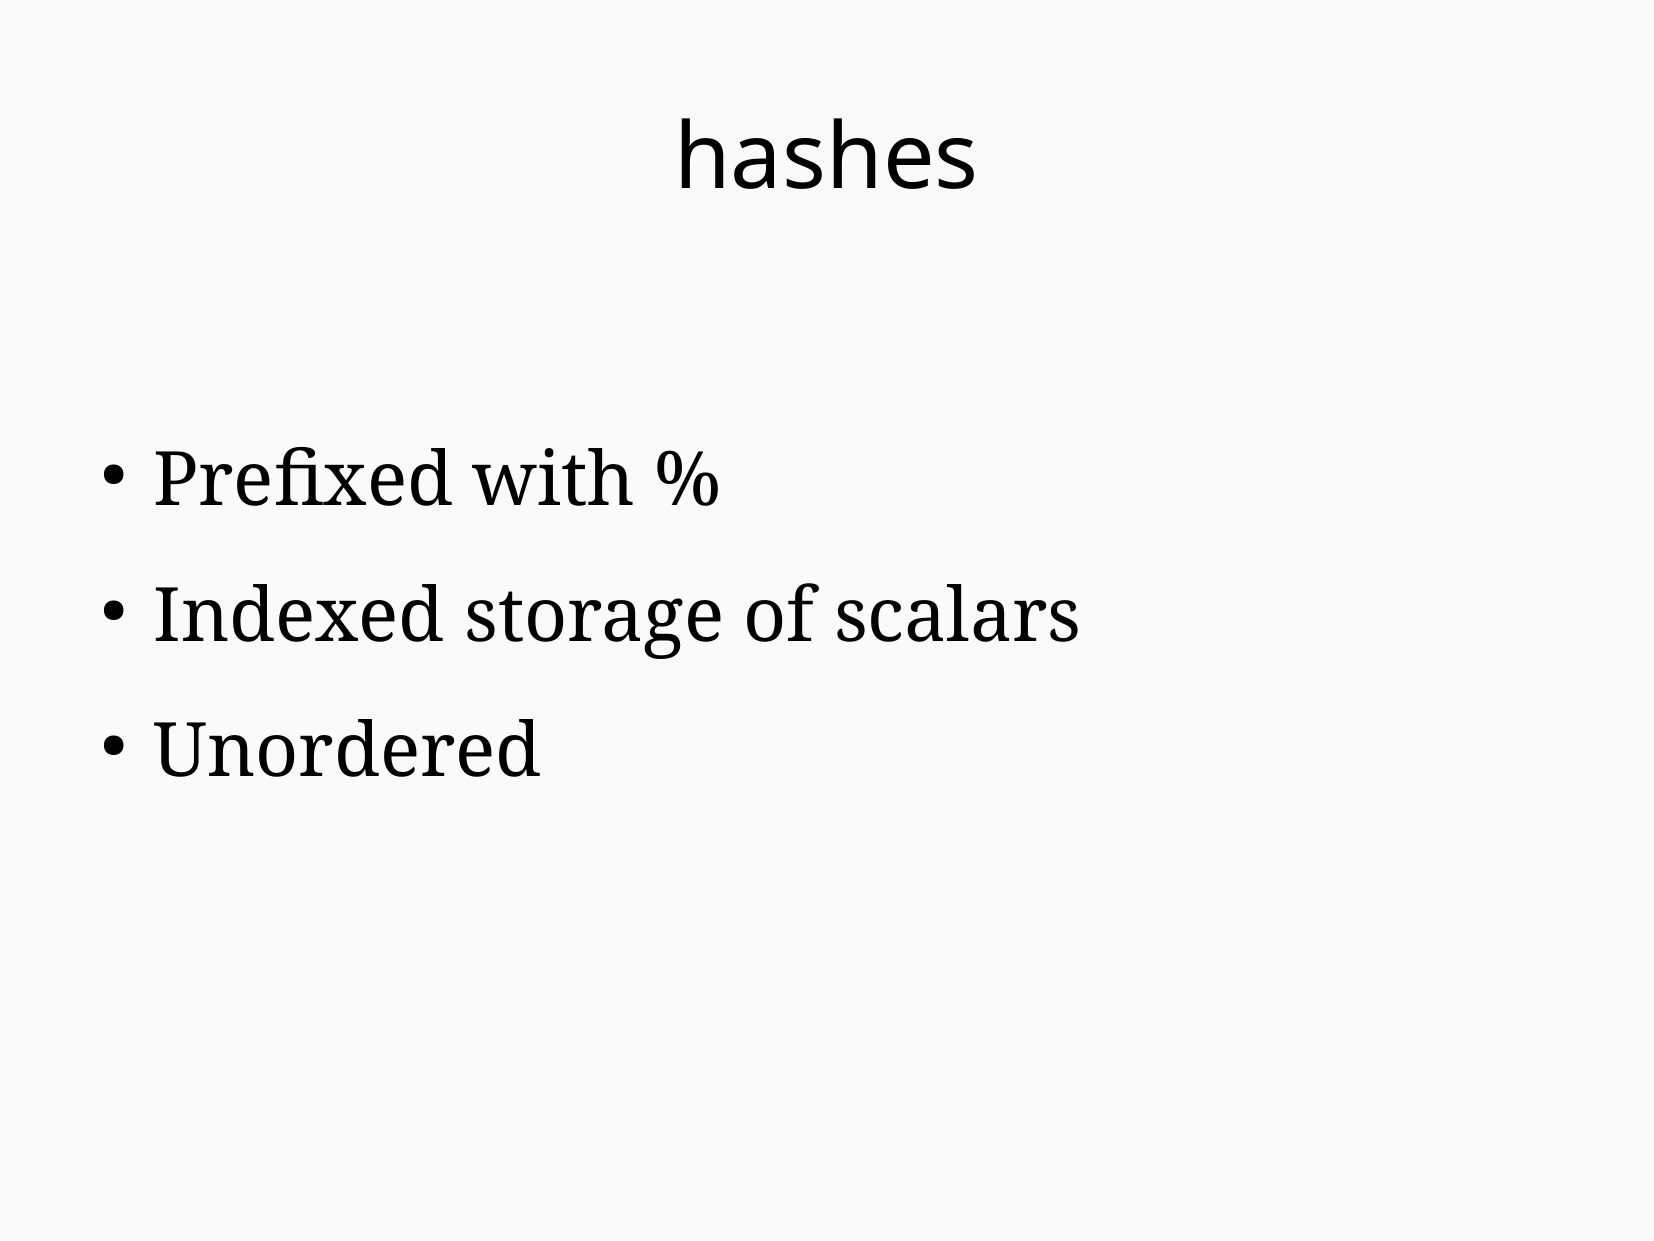

# hashes
Prefixed with %
Indexed storage of scalars
Unordered